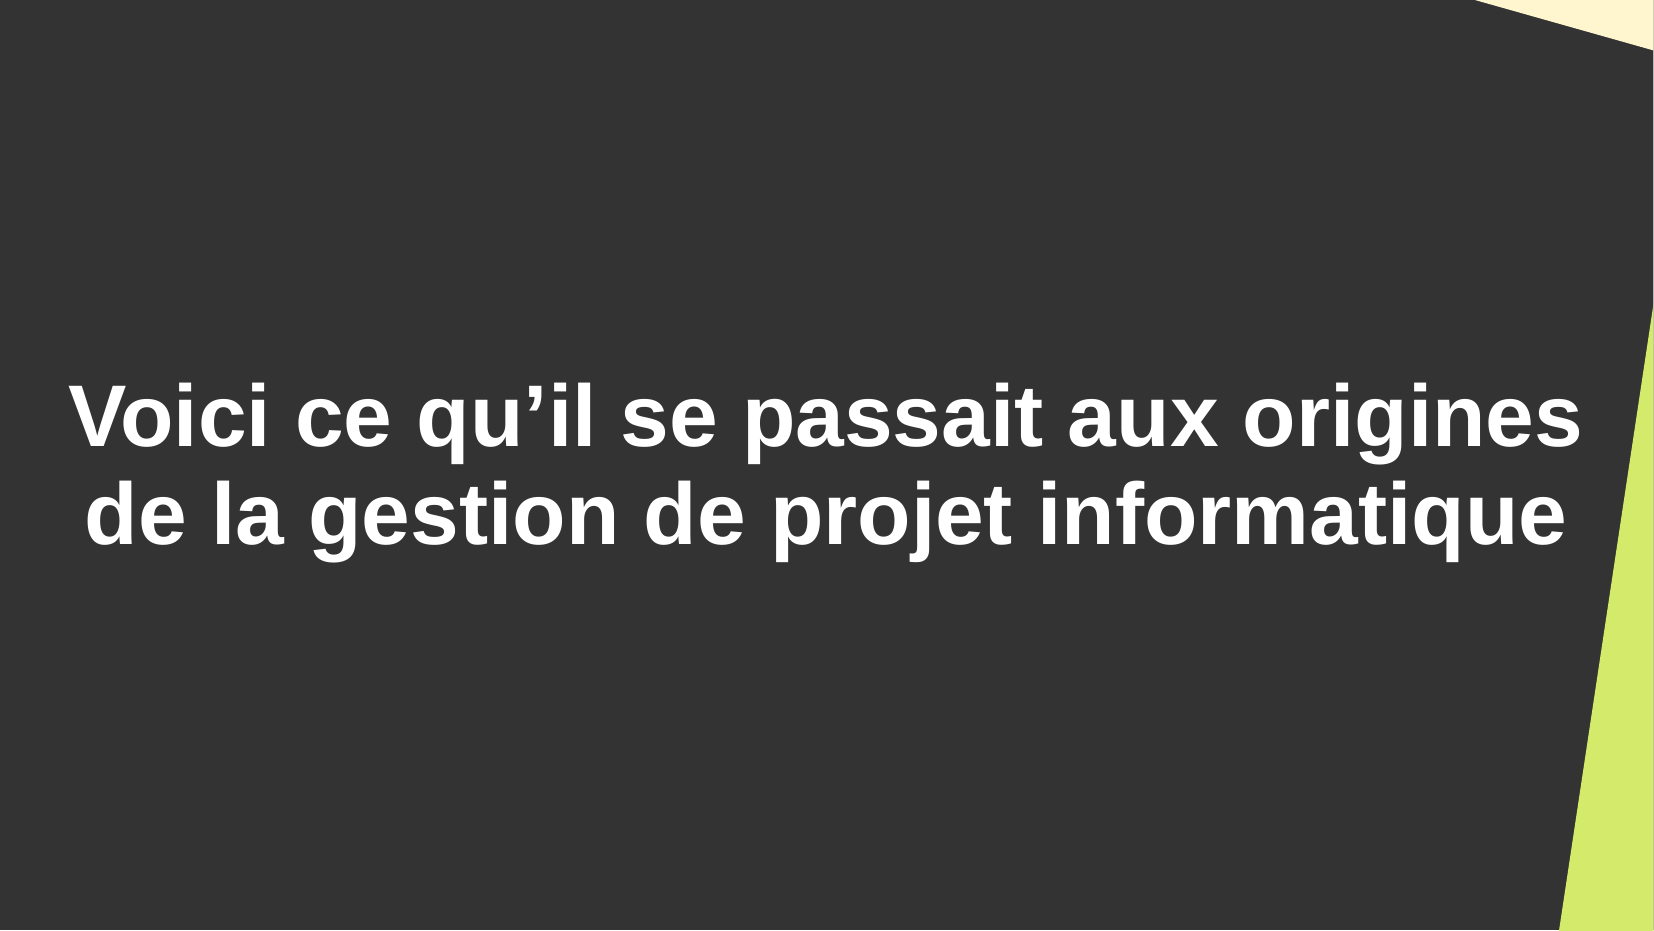

# Voici ce qu’il se passait aux origines de la gestion de projet informatique